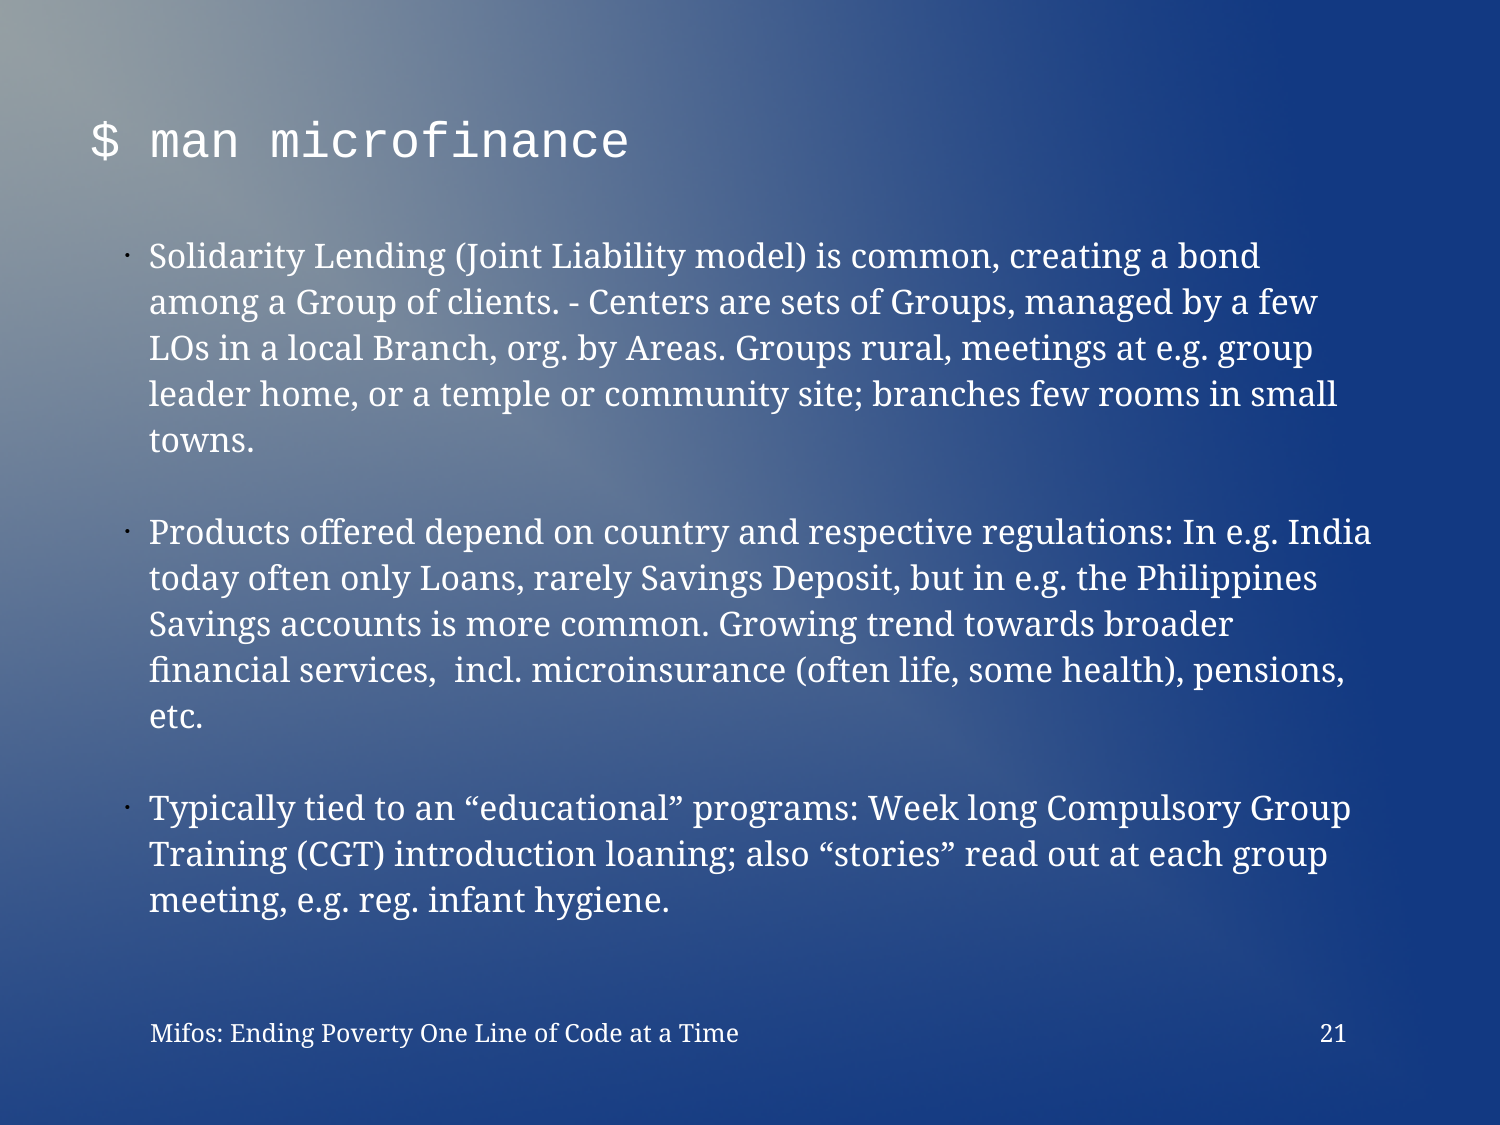

$ man microfinance
# Solidarity Lending (Joint Liability model) is common, creating a bond among a Group of clients. - Centers are sets of Groups, managed by a few LOs in a local Branch, org. by Areas. Groups rural, meetings at e.g. group leader home, or a temple or community site; branches few rooms in small towns.
Products offered depend on country and respective regulations: In e.g. India today often only Loans, rarely Savings Deposit, but in e.g. the Philippines Savings accounts is more common. Growing trend towards broader financial services, incl. microinsurance (often life, some health), pensions, etc.
Typically tied to an “educational” programs: Week long Compulsory Group Training (CGT) introduction loaning; also “stories” read out at each group meeting, e.g. reg. infant hygiene.
Mifos: Ending Poverty One Line of Code at a Time